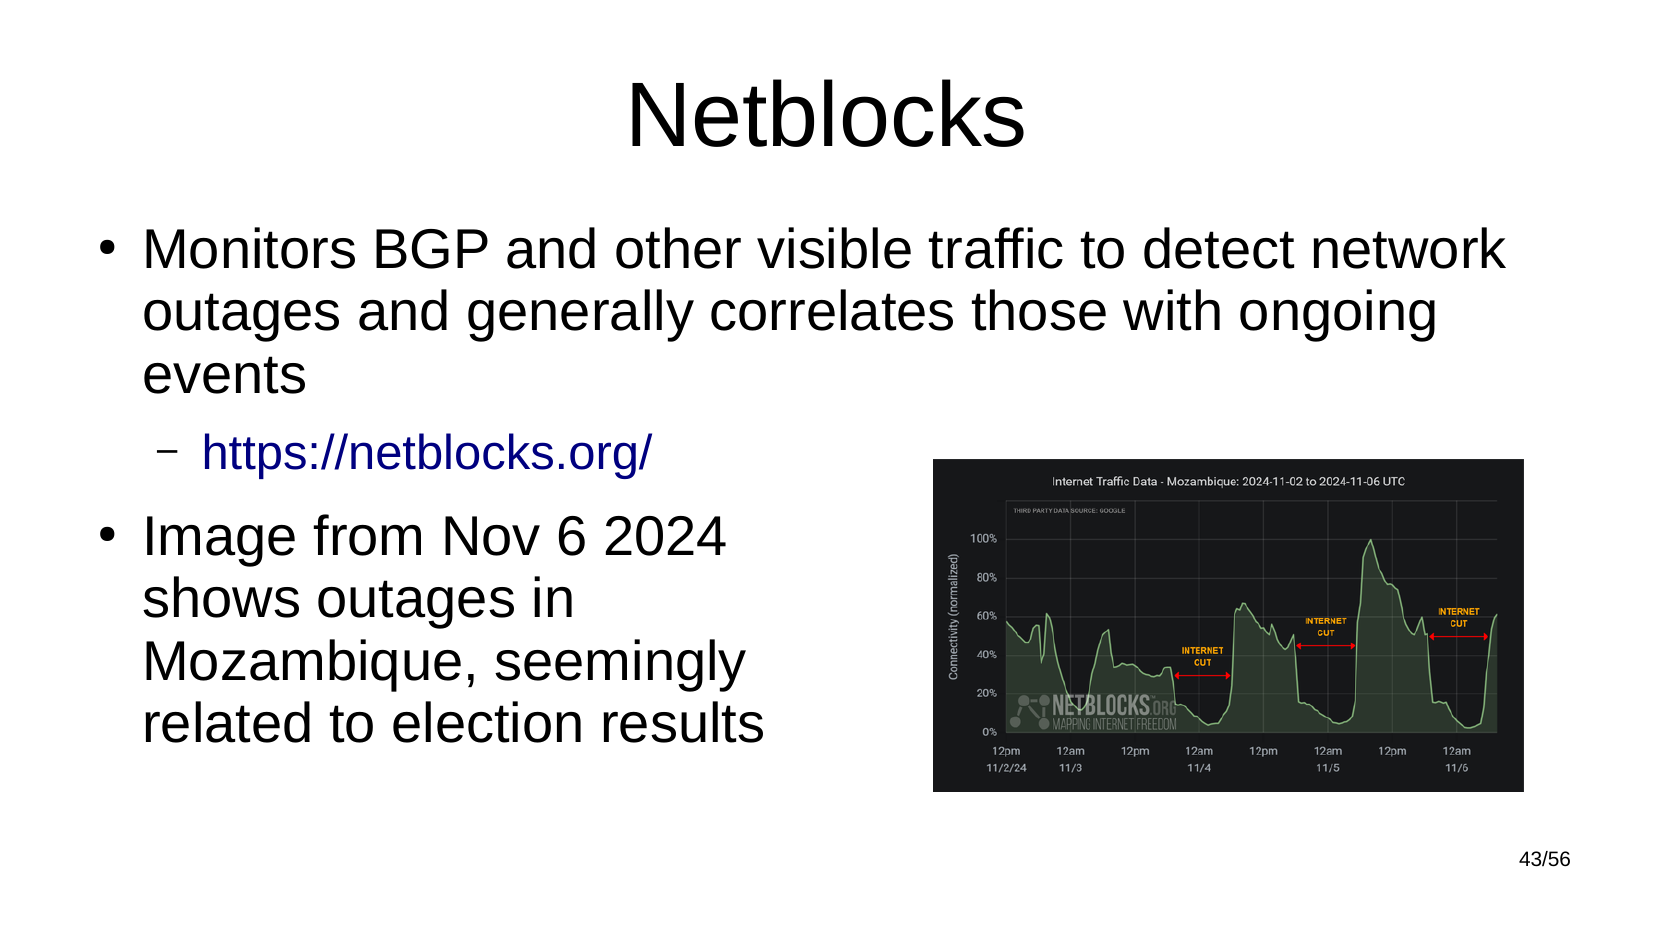

# Netblocks
Monitors BGP and other visible traffic to detect network outages and generally correlates those with ongoing events
https://netblocks.org/
Image from Nov 6 2024
shows outages in
Mozambique, seemingly
related to election results
43